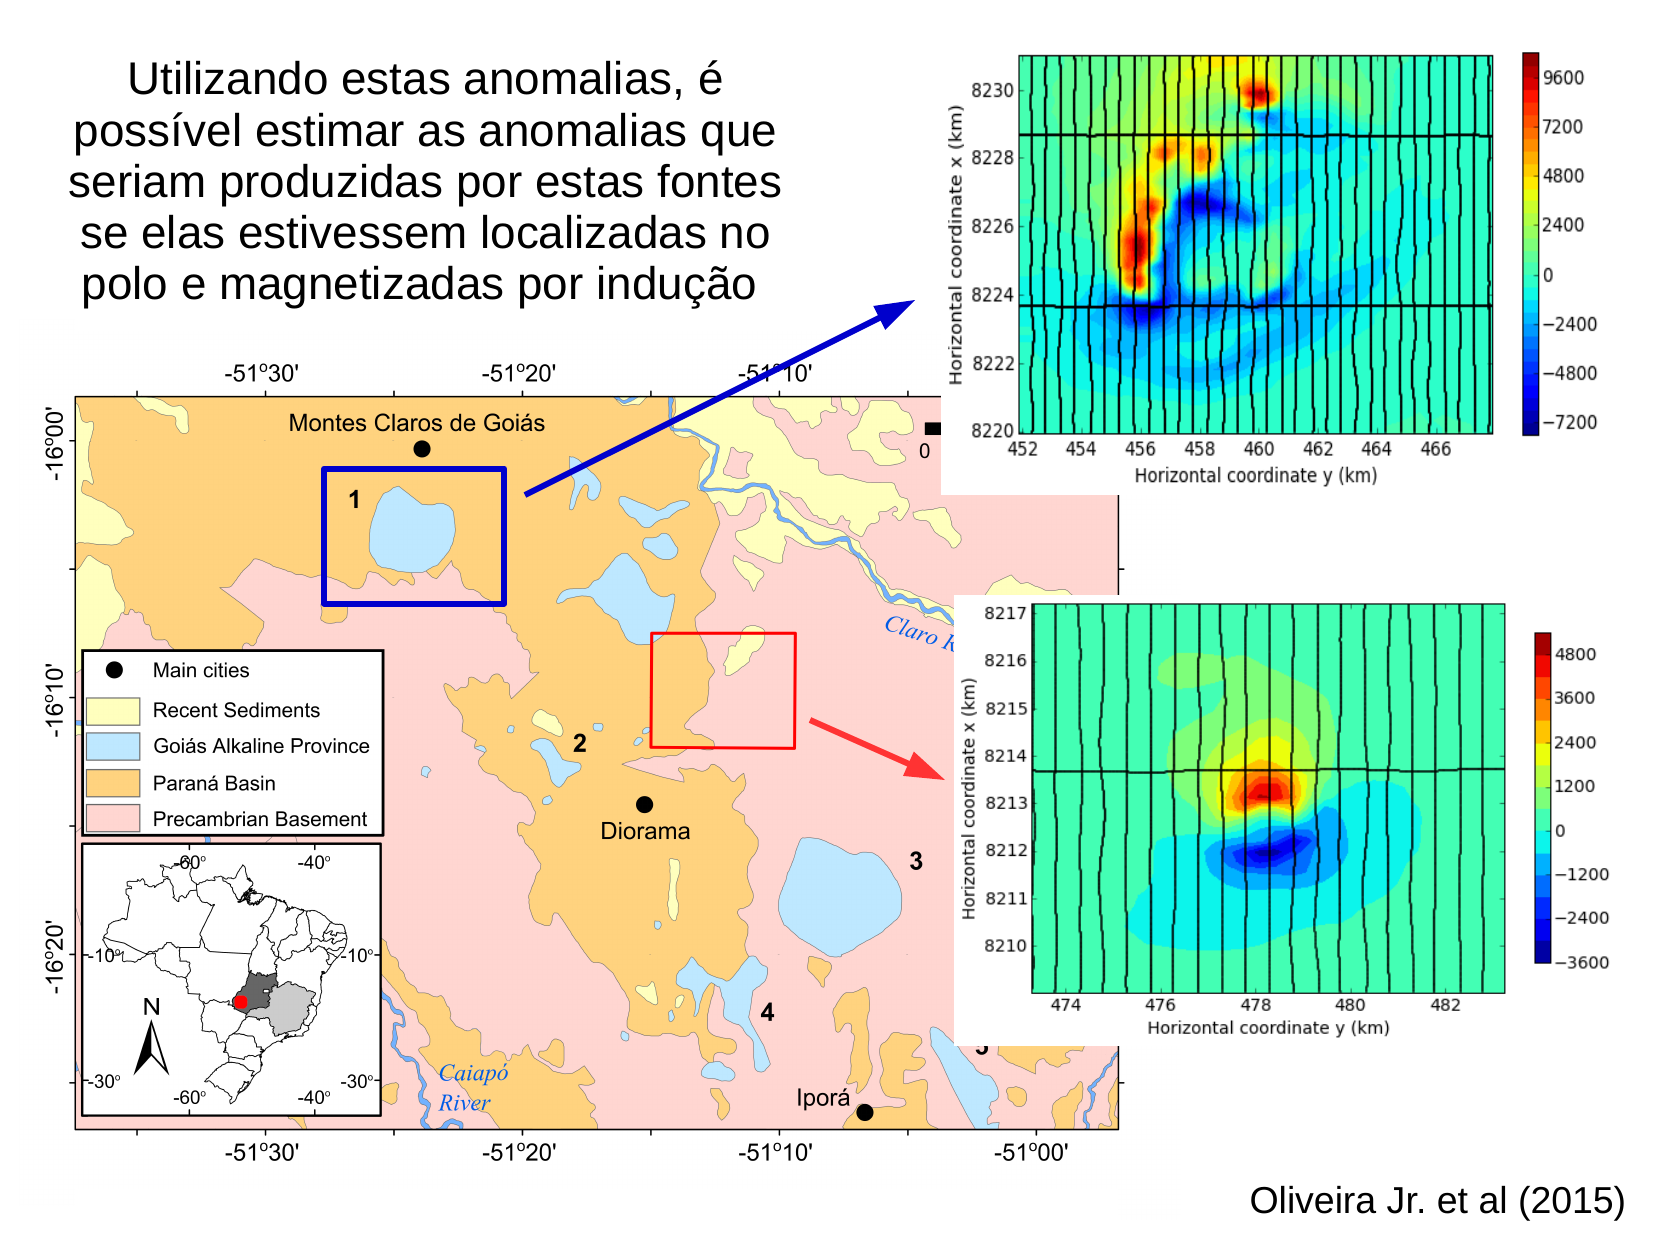

Utilizando estas anomalias, é possível estimar as anomalias que seriam produzidas por estas fontes se elas estivessem localizadas no polo e magnetizadas por indução
Oliveira Jr. et al (2015)